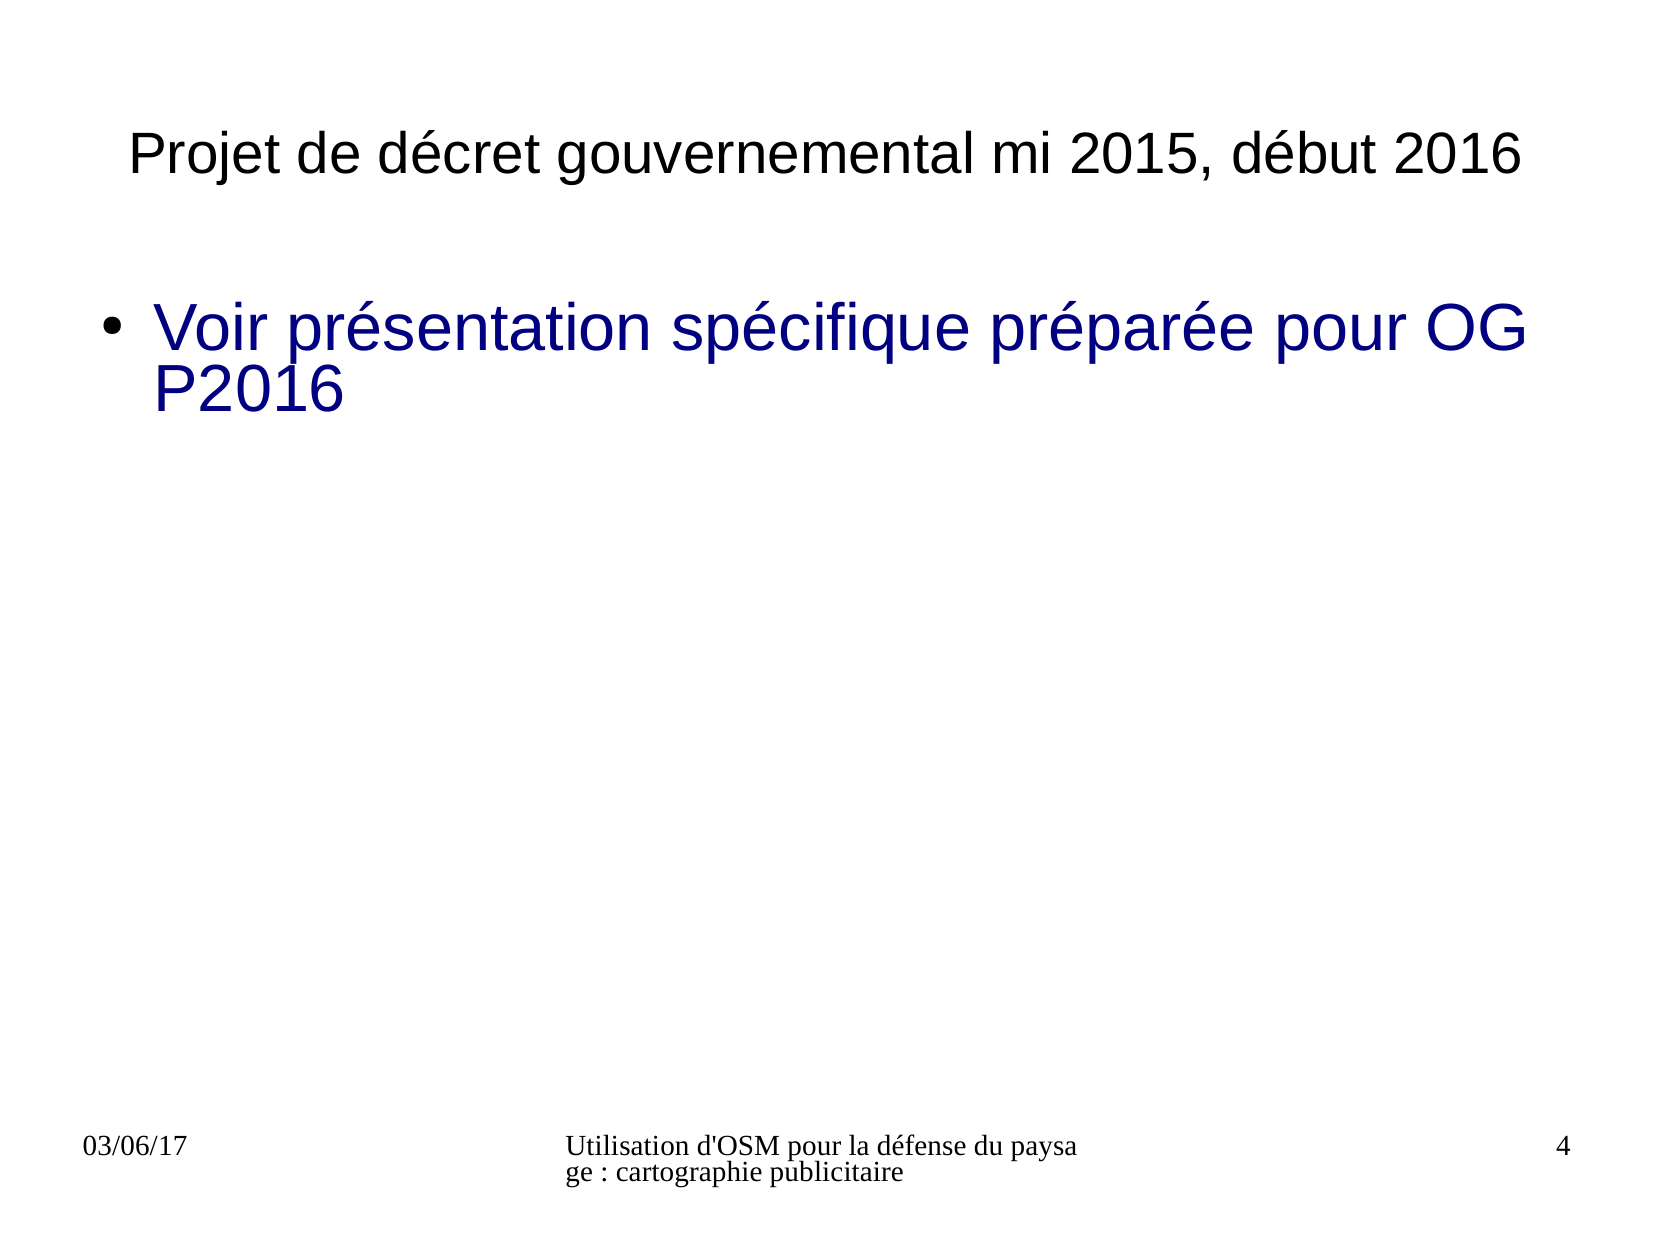

# Projet de décret gouvernemental mi 2015, début 2016
Voir présentation spécifique préparée pour OGP2016
03/06/17
Utilisation d'OSM pour la défense du paysage : cartographie publicitaire
4